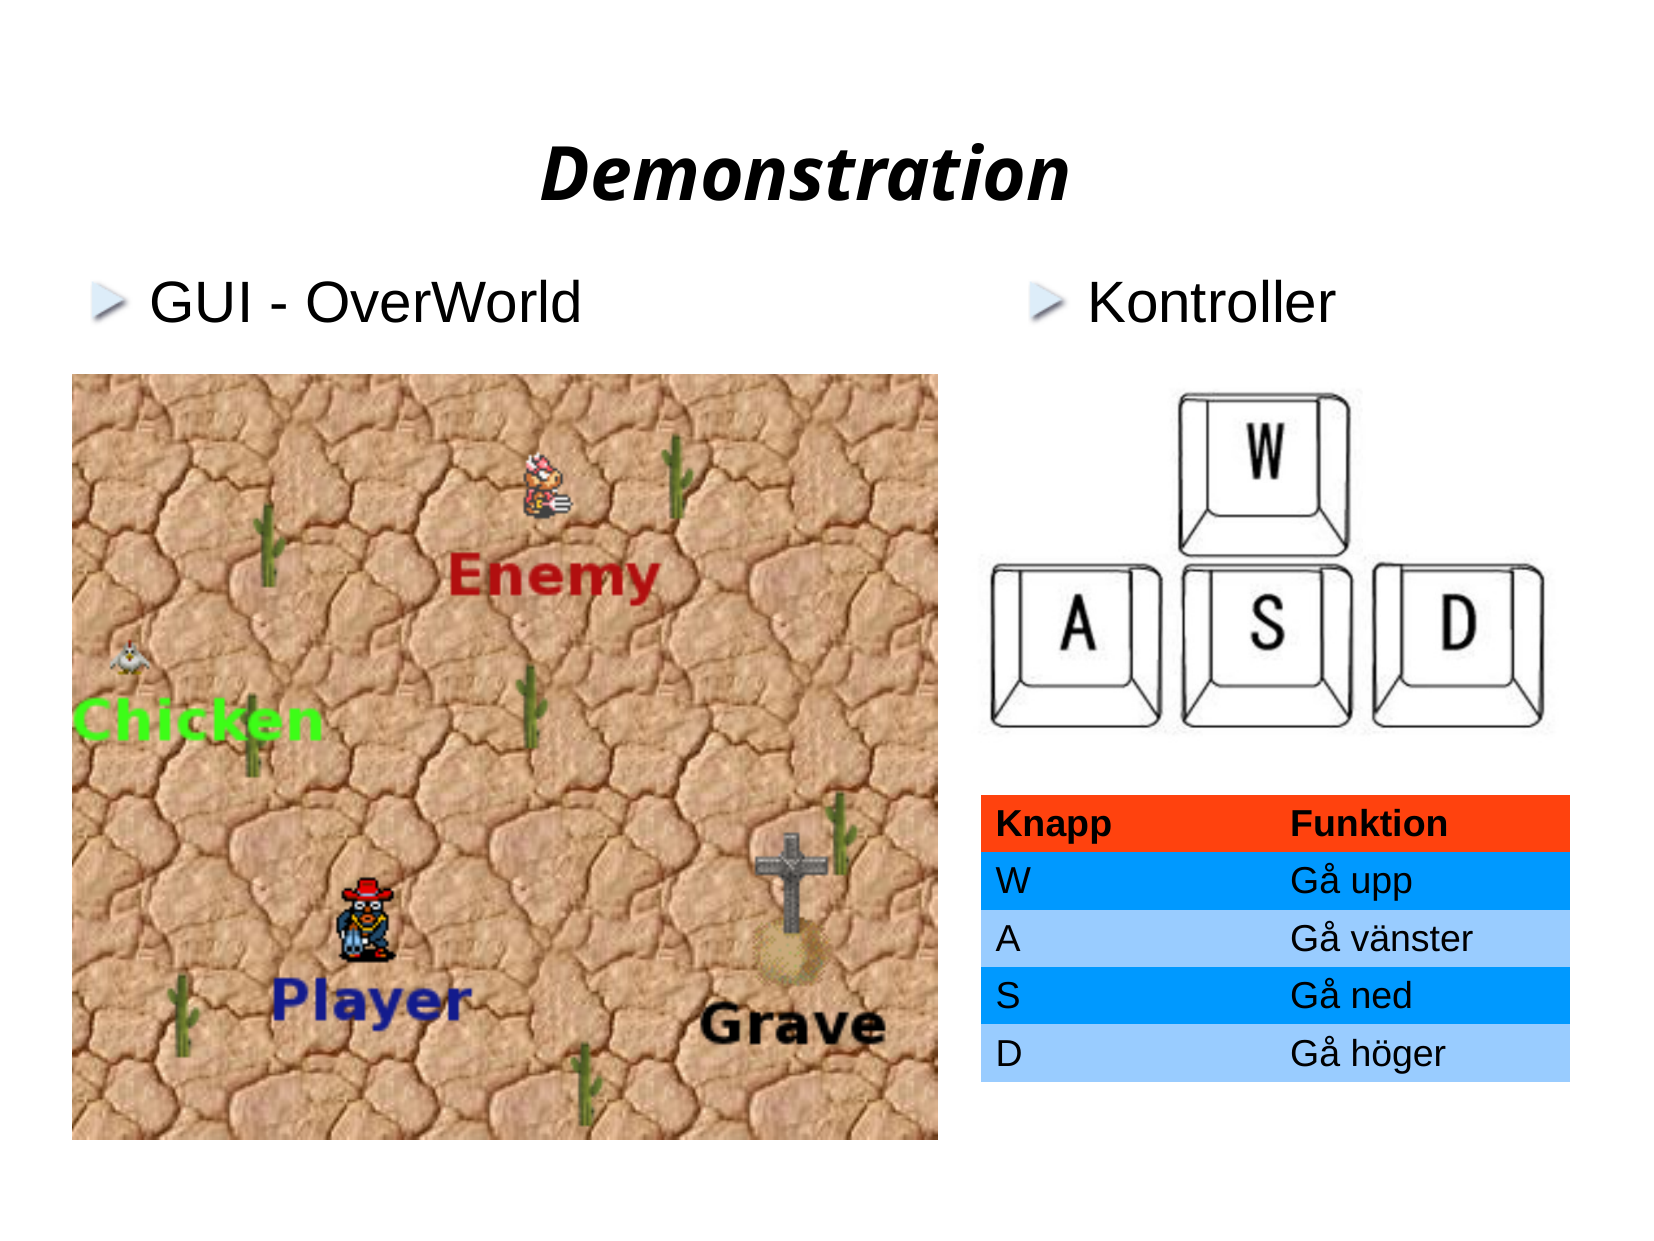

Demonstration
 GUI - OverWorld
 Kontroller
| Knapp | Funktion |
| --- | --- |
| W | Gå upp |
| A | Gå vänster |
| S | Gå ned |
| D | Gå höger |